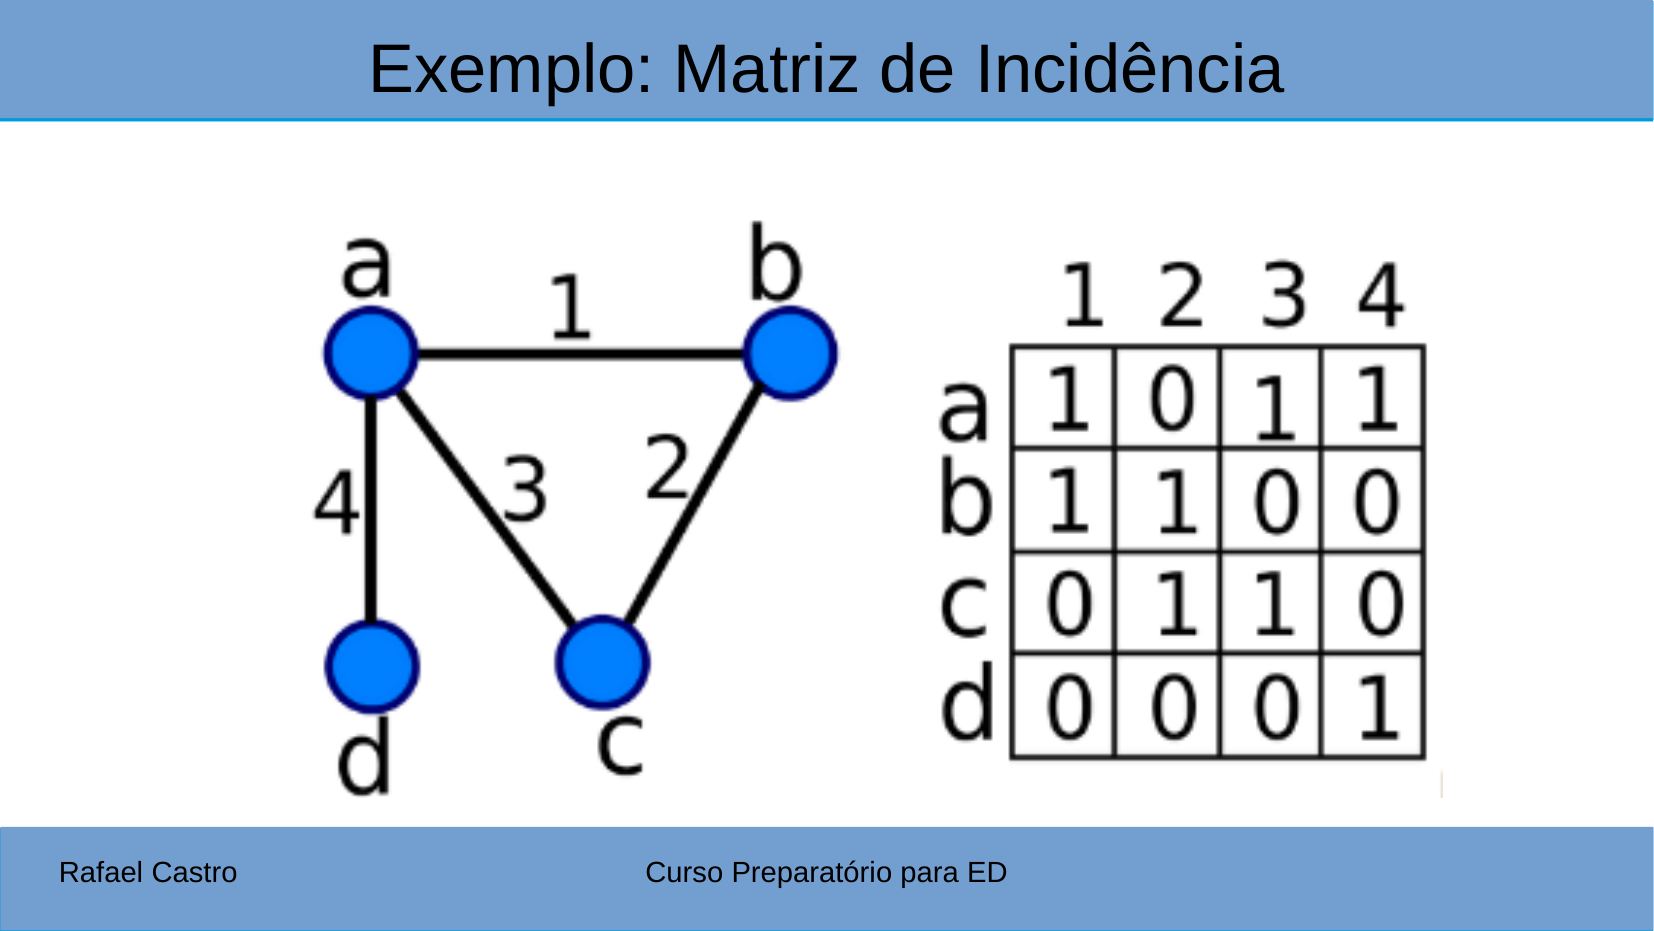

# Exemplo: Matriz de Incidência
Curso Preparatório para ED